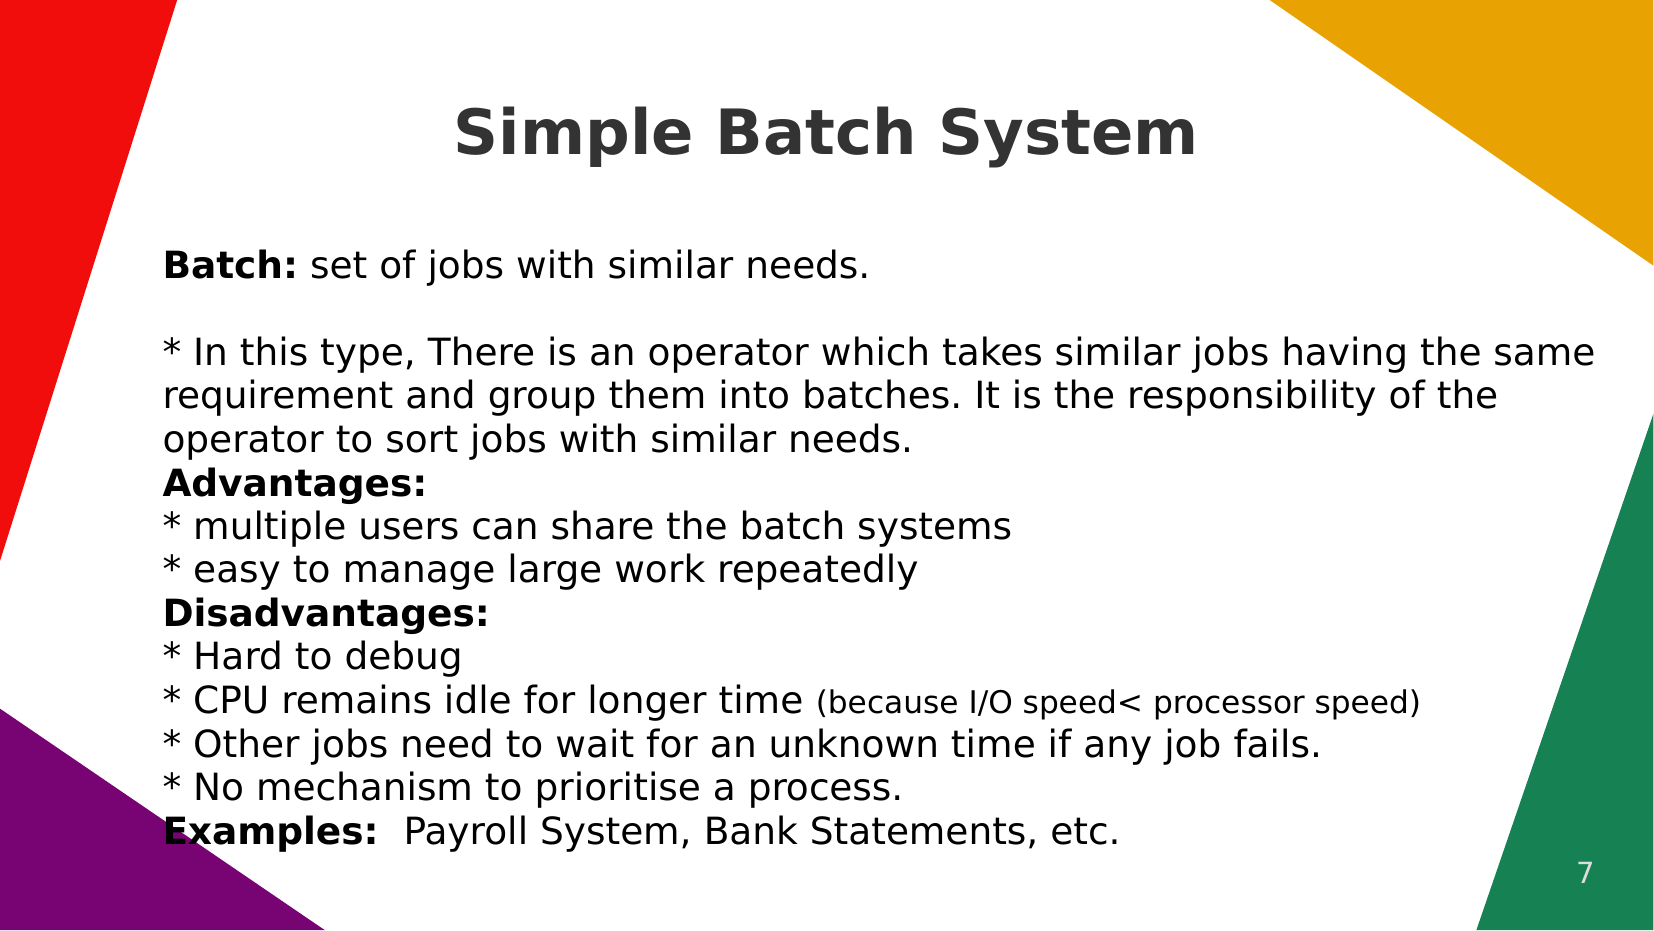

# Simple Batch System
Batch: set of jobs with similar needs.
* In this type, There is an operator which takes similar jobs having the same requirement and group them into batches. It is the responsibility of the operator to sort jobs with similar needs.
Advantages:
* multiple users can share the batch systems
* easy to manage large work repeatedly
Disadvantages:
* Hard to debug
* CPU remains idle for longer time (because I/O speed< processor speed)
* Other jobs need to wait for an unknown time if any job fails.
* No mechanism to prioritise a process.
Examples: Payroll System, Bank Statements, etc.
7